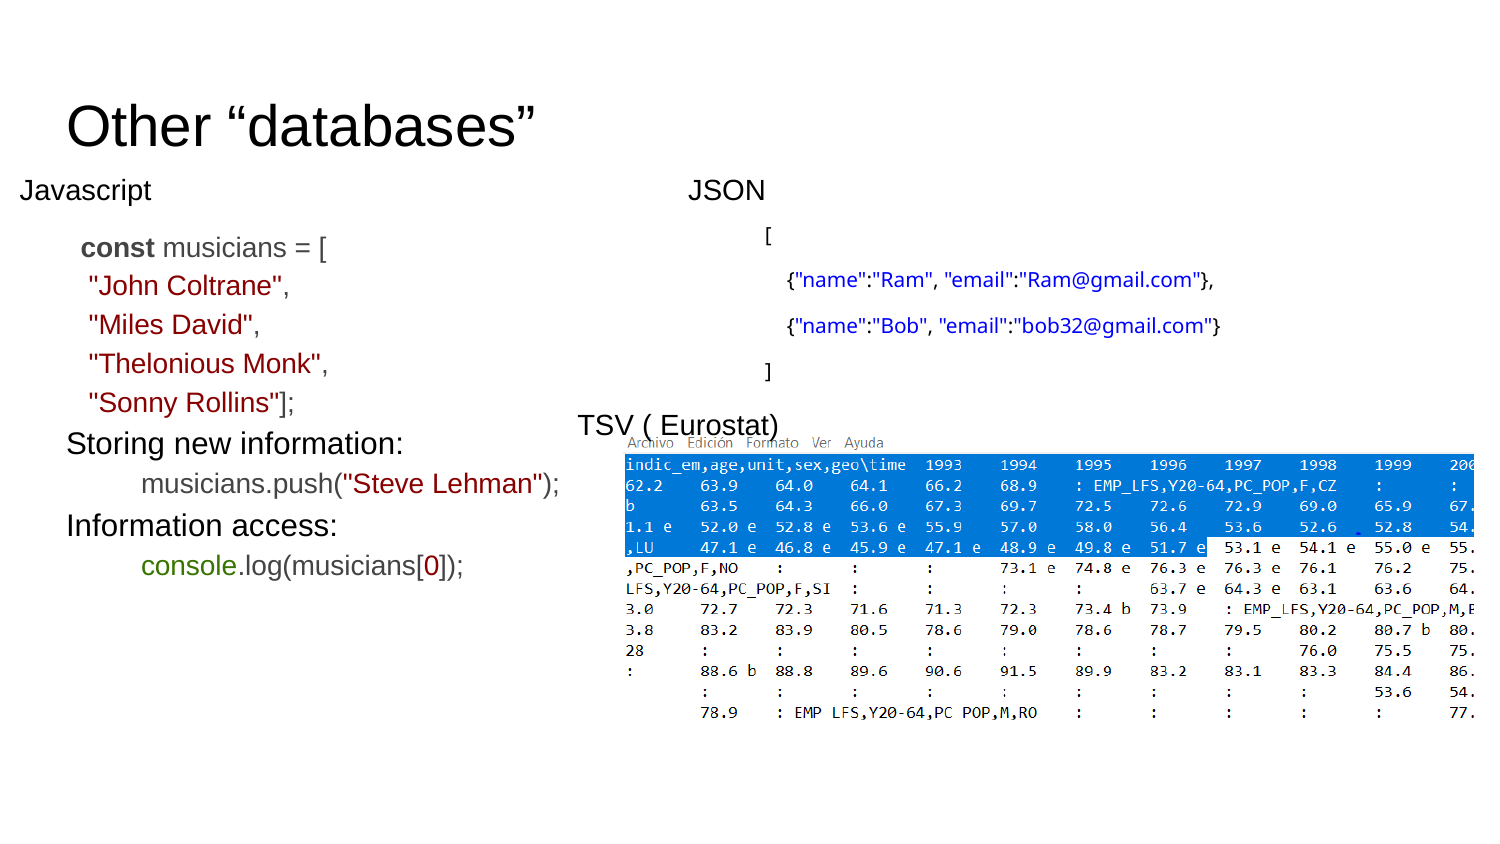

# Other “databases”
Javascript
JSON
[
 {"name":"Ram", "email":"Ram@gmail.com"},
 {"name":"Bob", "email":"bob32@gmail.com"}
]
const musicians = [
 "John Coltrane",
 "Miles David",
 "Thelonious Monk",
 "Sonny Rollins"];
Storing new information:
musicians.push("Steve Lehman");
Information access:
console.log(musicians[0]);
TSV ( Eurostat)